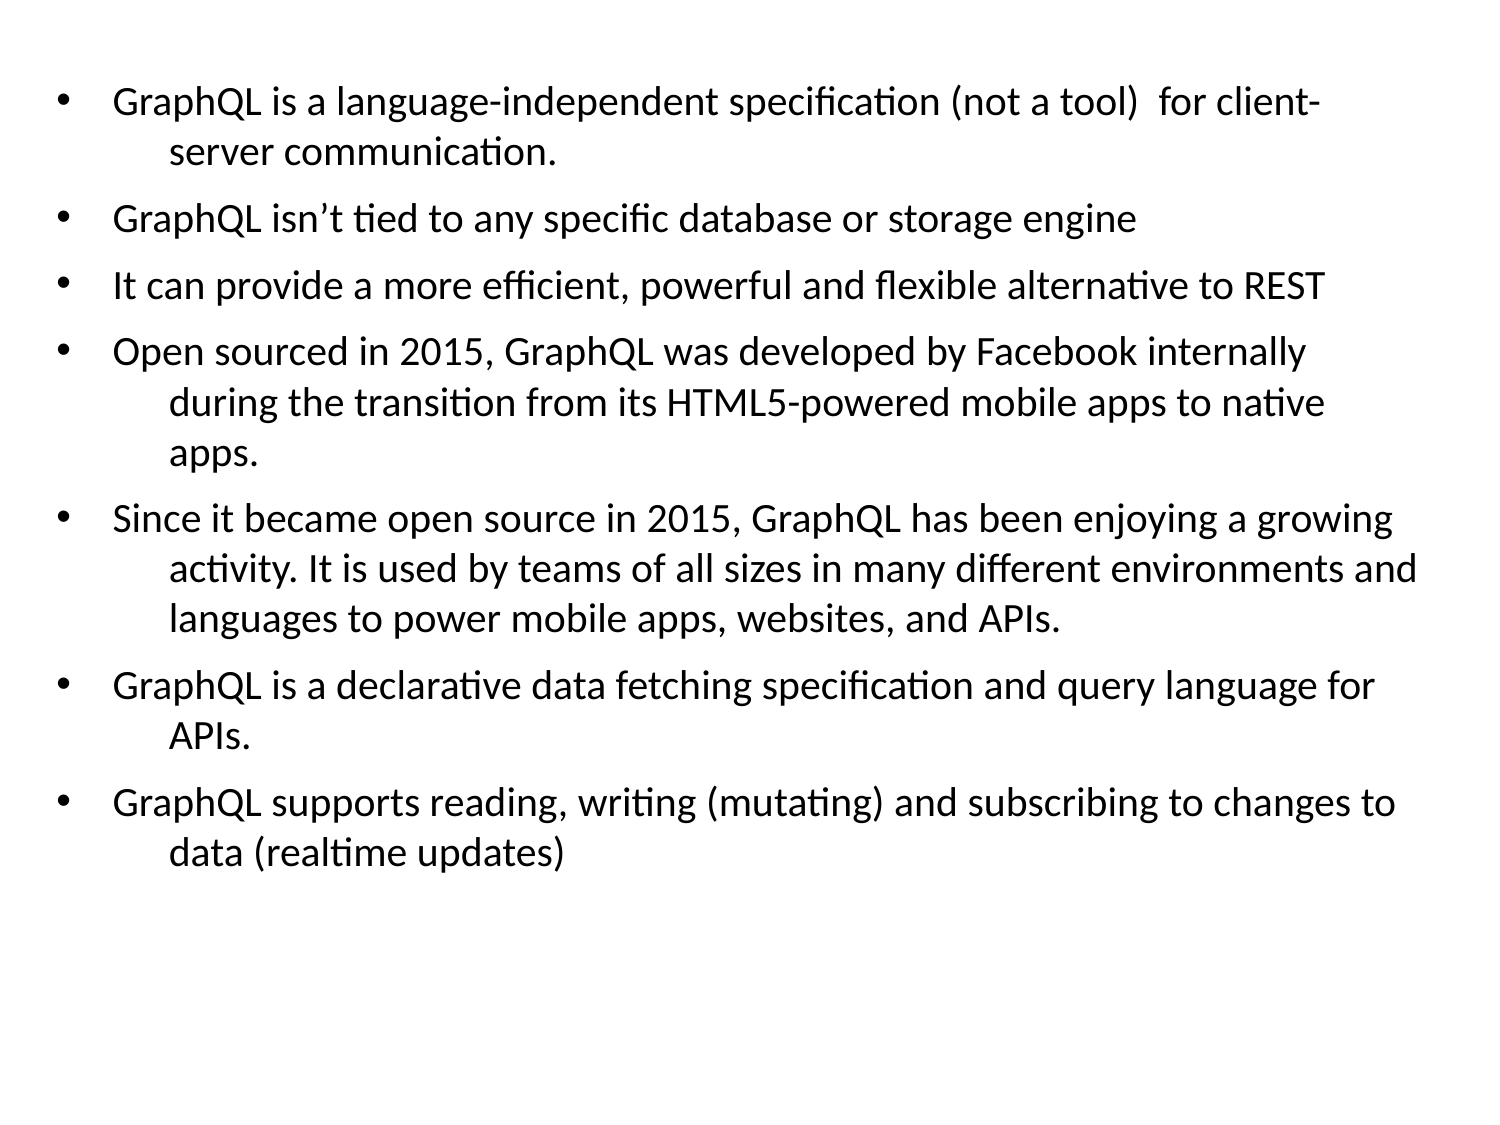

# GraphQL is a language-independent specification (not a tool) for client-server communication.
GraphQL isn’t tied to any specific database or storage engine
It can provide a more efficient, powerful and flexible alternative to REST
Open sourced in 2015, GraphQL was developed by Facebook internally during the transition from its HTML5-powered mobile apps to native apps.
Since it became open source in 2015, GraphQL has been enjoying a growing activity. It is used by teams of all sizes in many different environments and languages to power mobile apps, websites, and APIs.
GraphQL is a declarative data fetching specification and query language for APIs.
GraphQL supports reading, writing (mutating) and subscribing to changes to data (realtime updates)